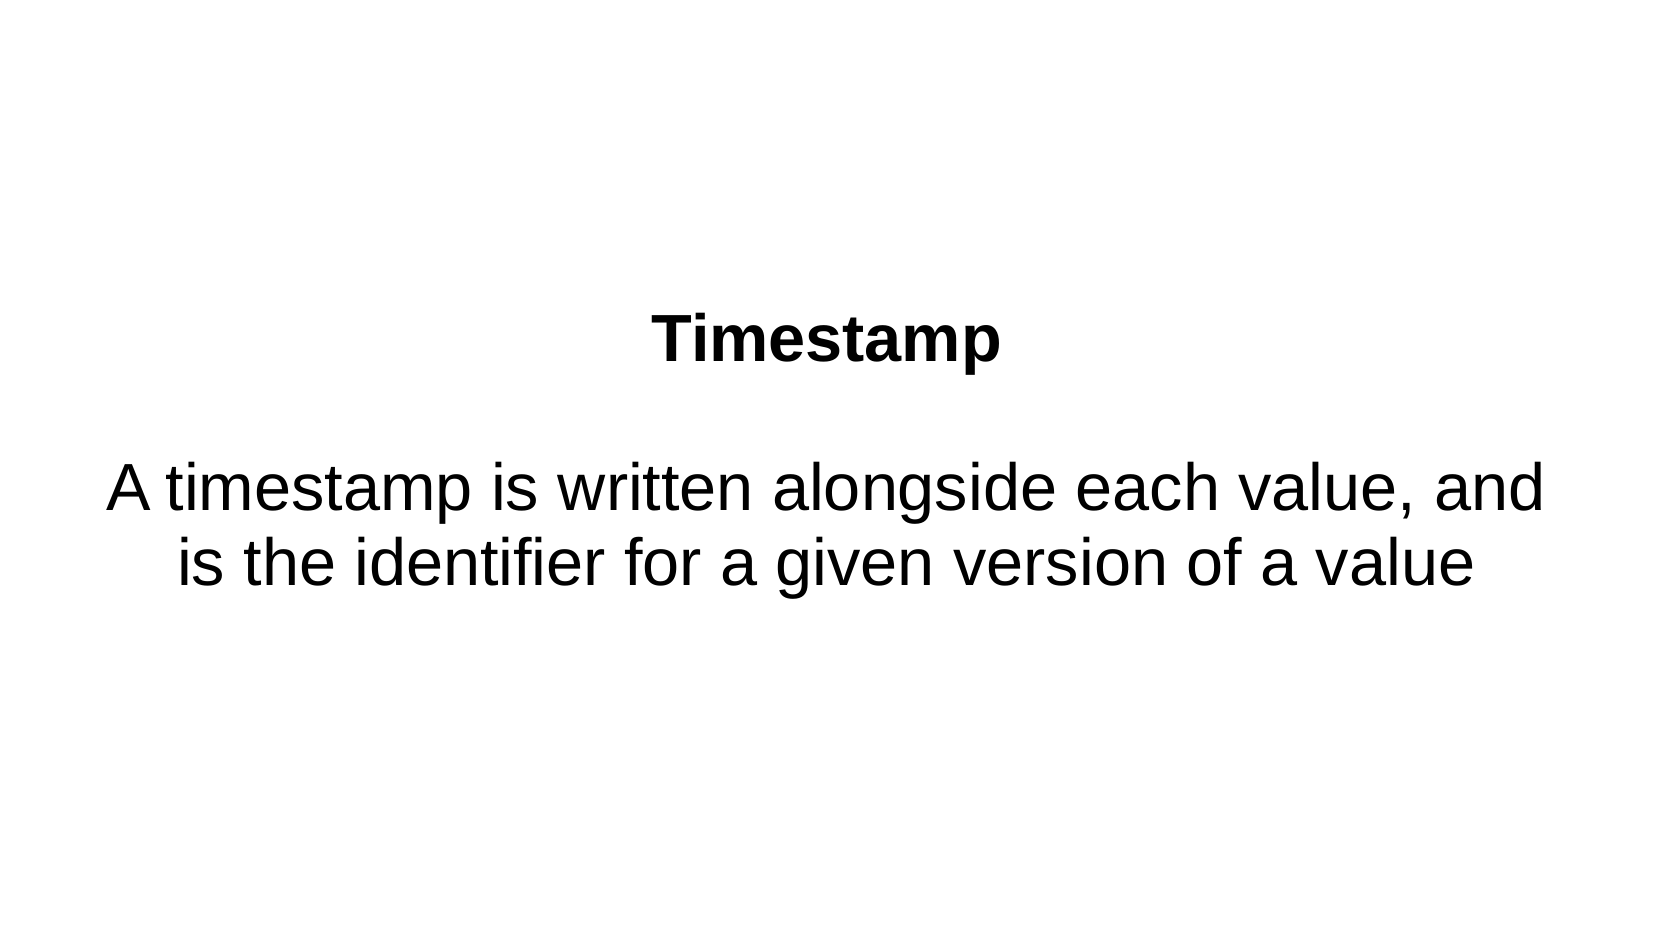

# Timestamp
A timestamp is written alongside each value, and is the identifier for a given version of a value